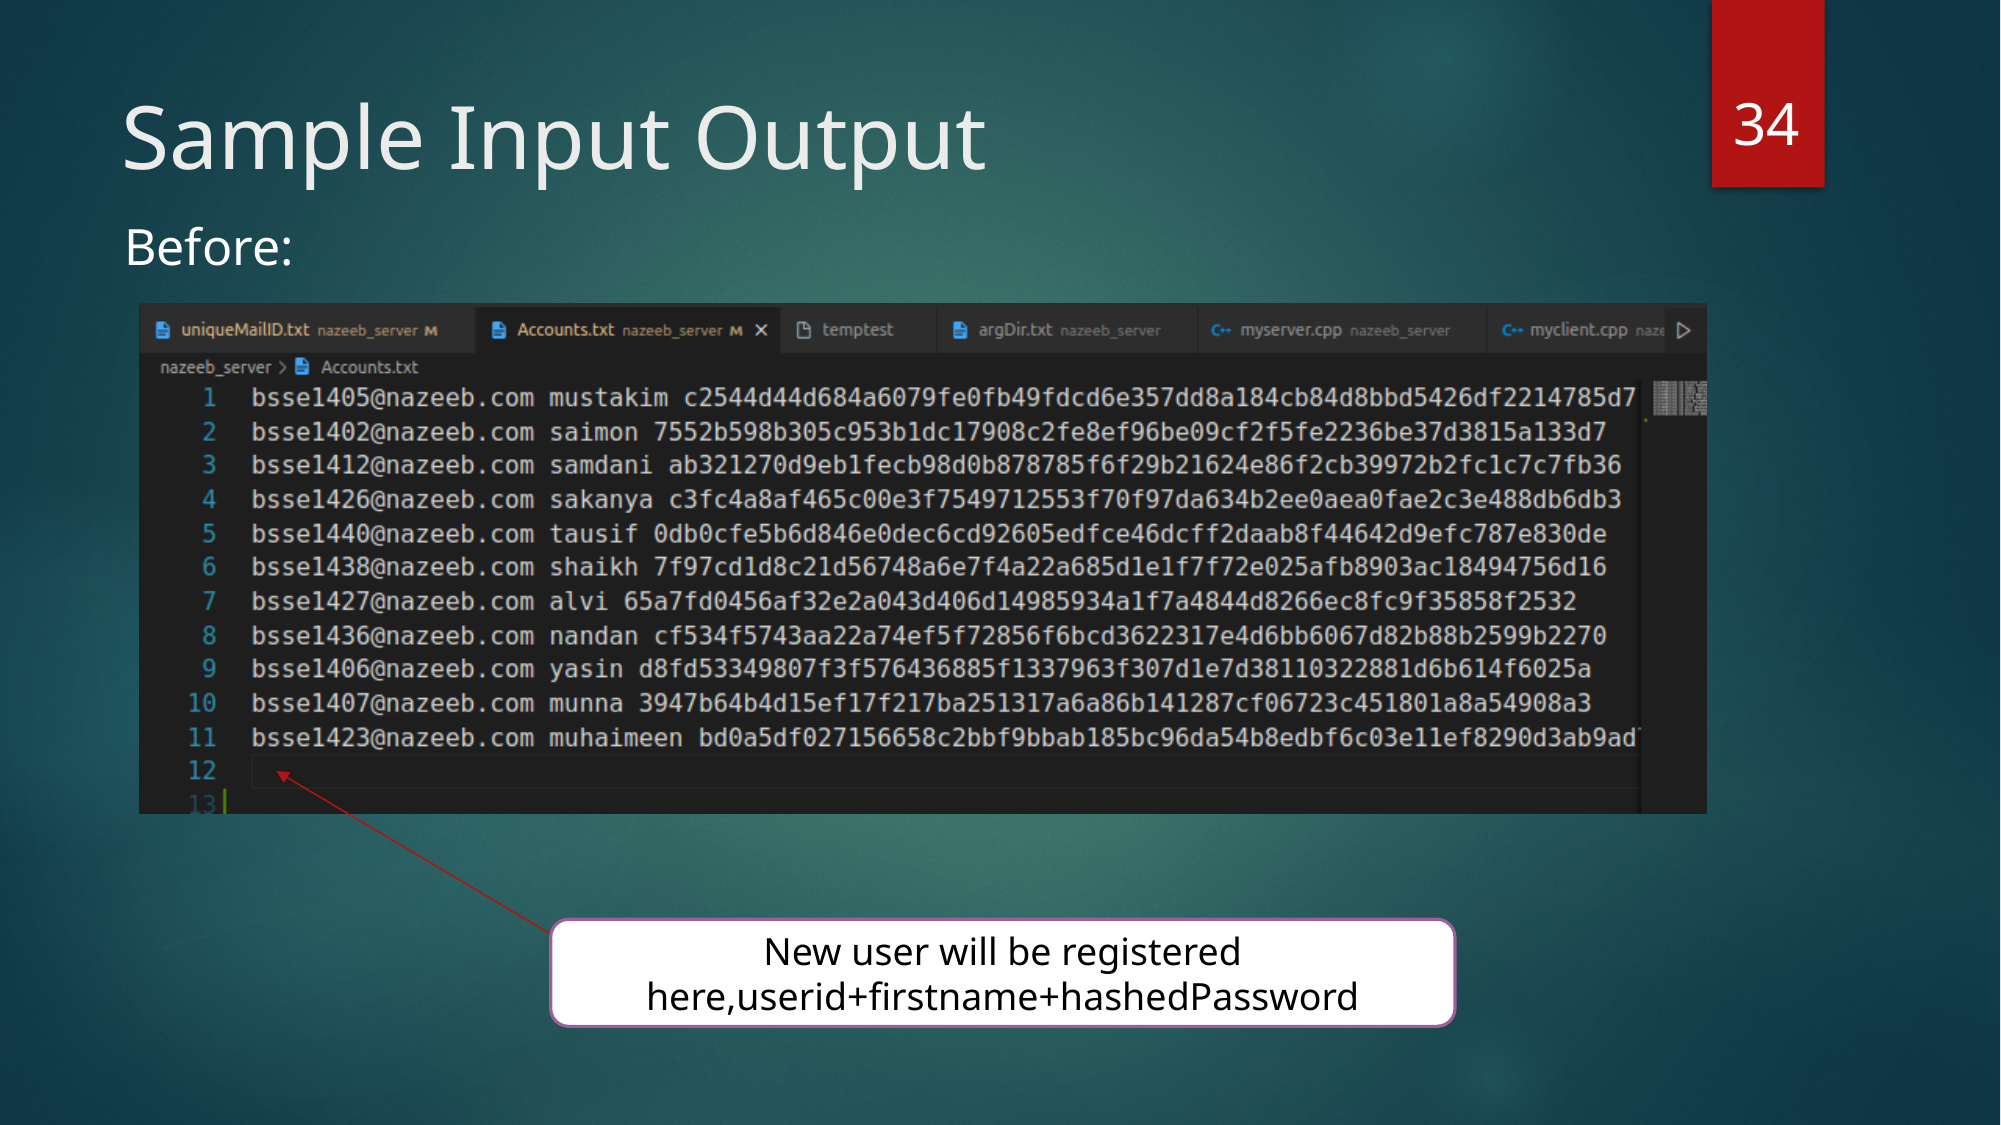

34
# Sample Input Output
Before:
New user will be registered here,userid+firstname+hashedPassword